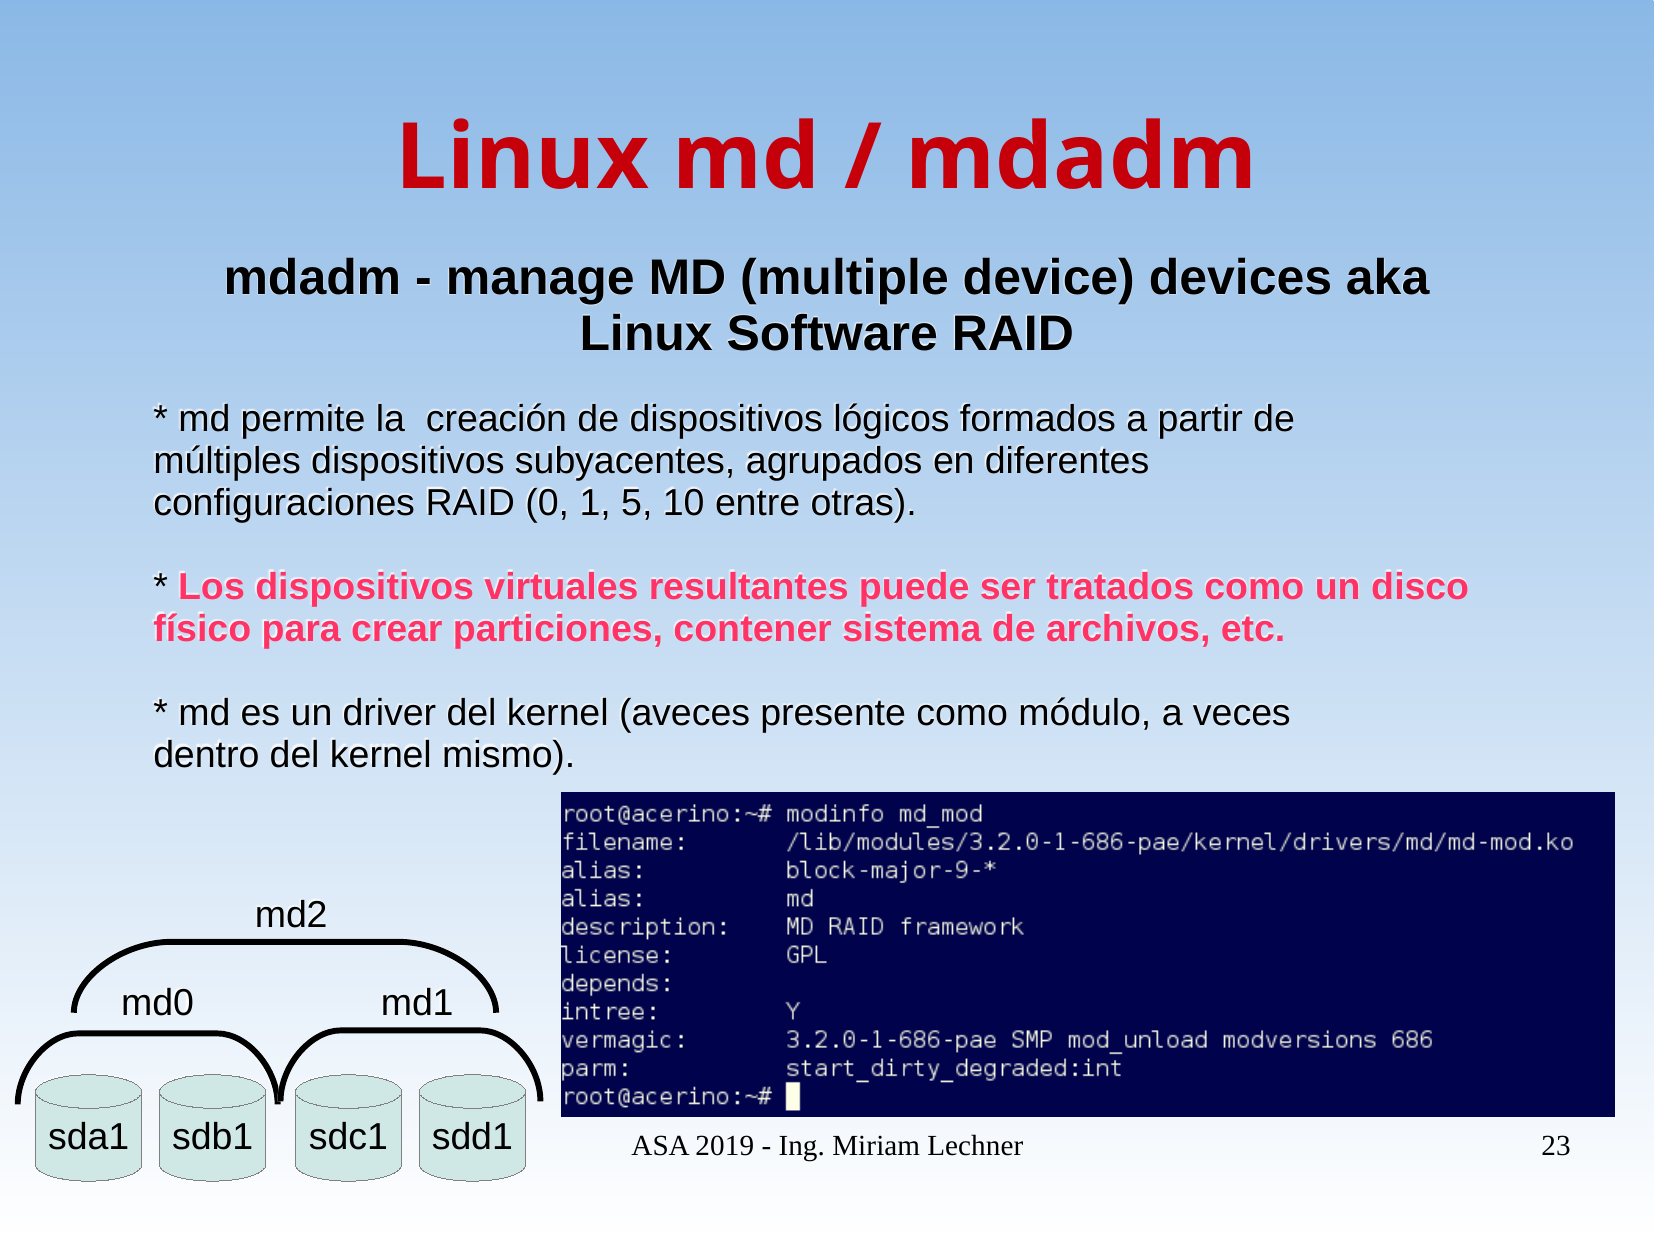

# Linux md / mdadm
mdadm - manage MD (multiple device) devices aka Linux Software RAID
* md permite la creación de dispositivos lógicos formados a partir de
múltiples dispositivos subyacentes, agrupados en diferentes
configuraciones RAID (0, 1, 5, 10 entre otras).
* Los dispositivos virtuales resultantes puede ser tratados como un disco
físico para crear particiones, contener sistema de archivos, etc.
* md es un driver del kernel (aveces presente como módulo, a veces
dentro del kernel mismo).
md2
md0
md1
sdb1
sdd1
sda1
sdc1
ASA 2019 - Ing. Miriam Lechner
23